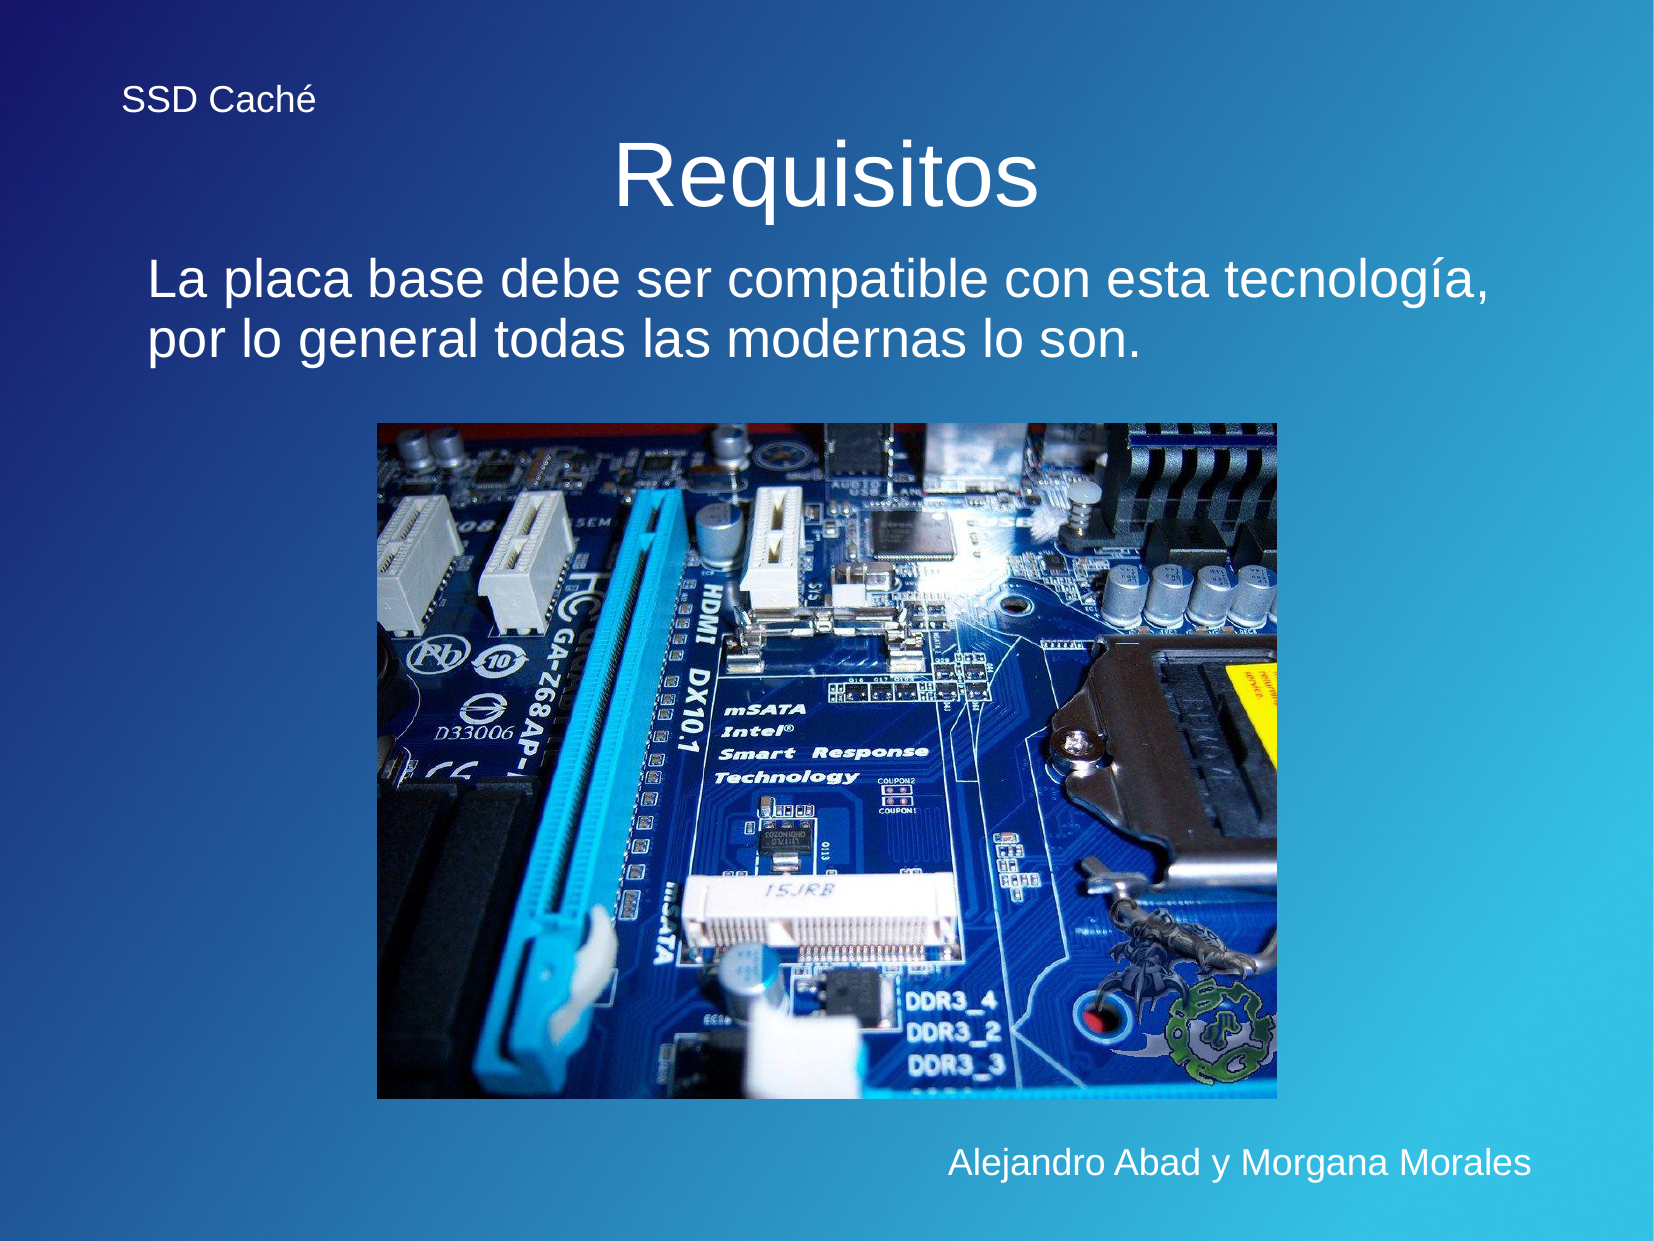

# Requisitos
SSD Caché
La placa base debe ser compatible con esta tecnología, por lo general todas las modernas lo son.
Alejandro Abad y Morgana Morales